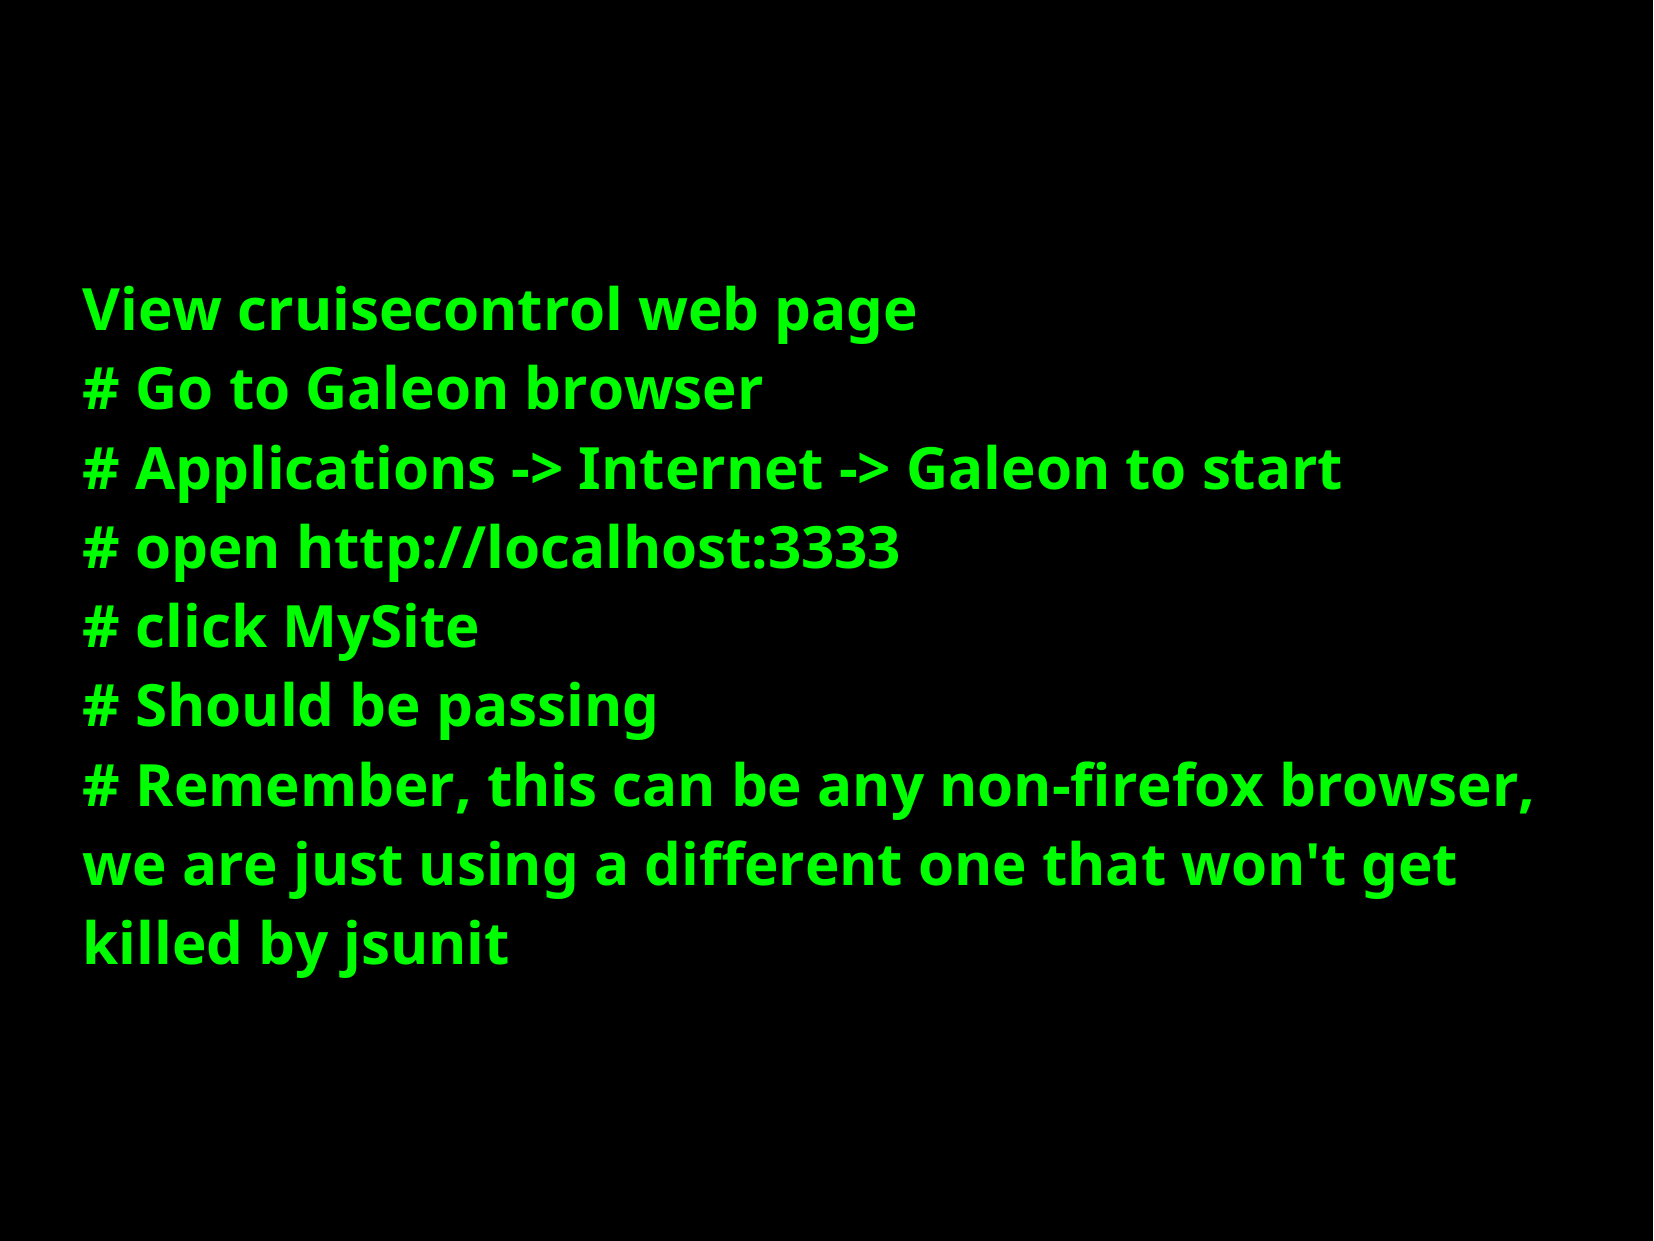

# View cruisecontrol web page # Go to Galeon browser # Applications -> Internet -> Galeon to start # open http://localhost:3333 # click MySite # Should be passing # Remember, this can be any non-firefox browser, we are just using a different one that won't get killed by jsunit